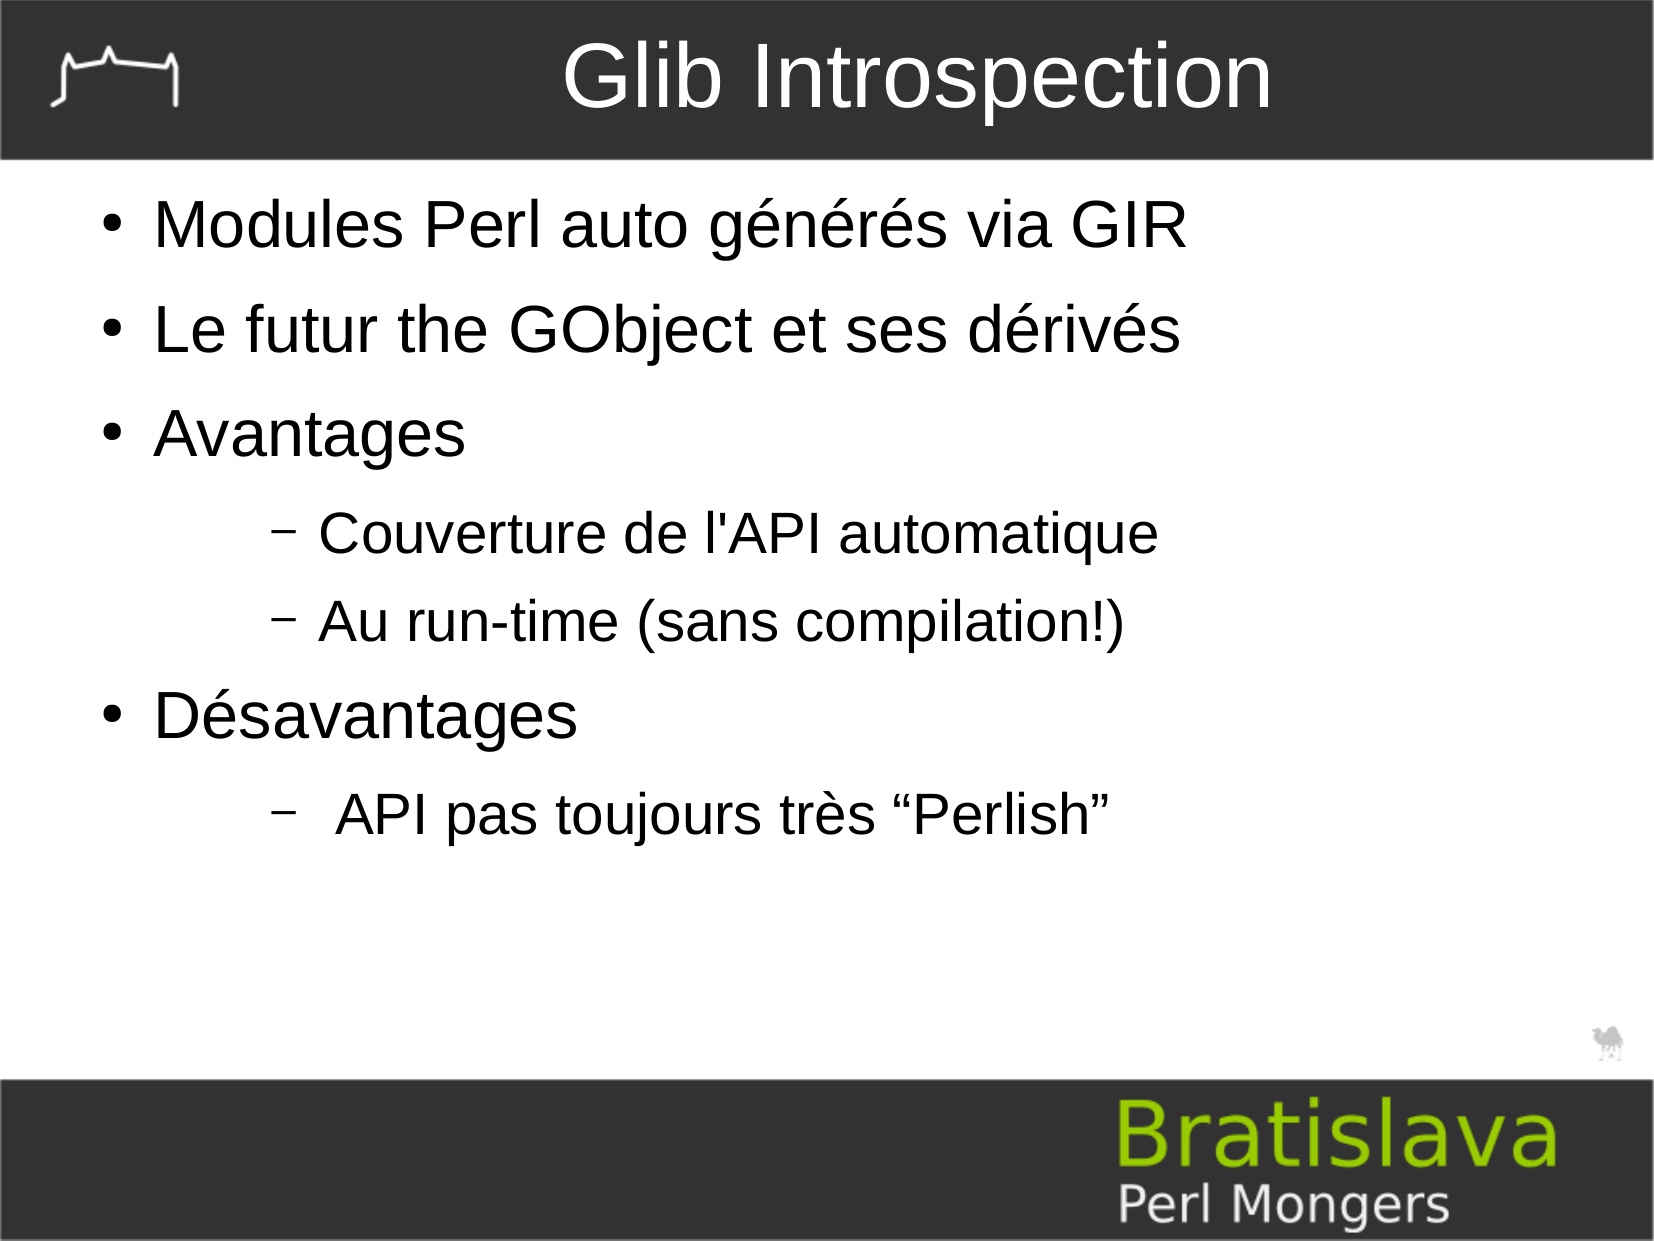

# Glib Introspection
Modules Perl auto générés via GIR
Le futur the GObject et ses dérivés
Avantages
Couverture de l'API automatique
Au run-time (sans compilation!)
Désavantages
 API pas toujours très “Perlish”